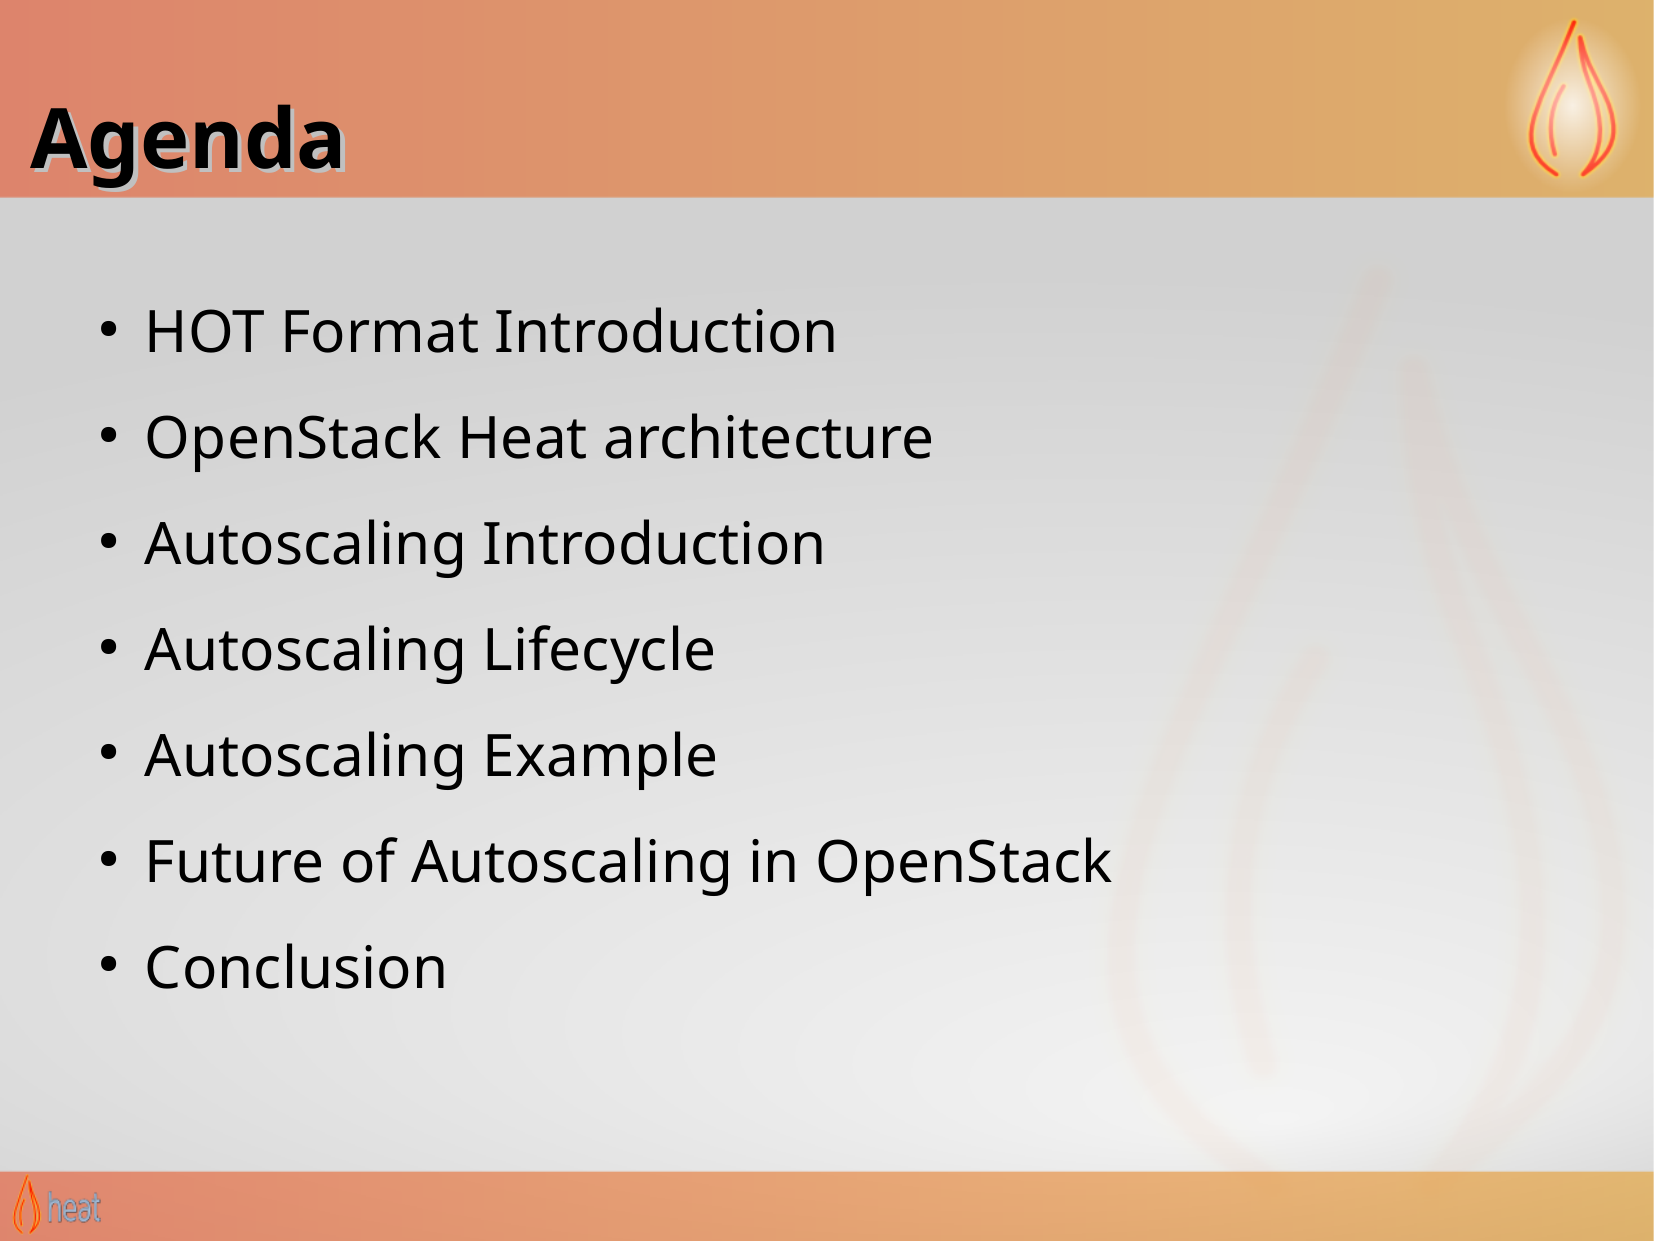

# Agenda
HOT Format Introduction
OpenStack Heat architecture
Autoscaling Introduction
Autoscaling Lifecycle
Autoscaling Example
Future of Autoscaling in OpenStack
Conclusion